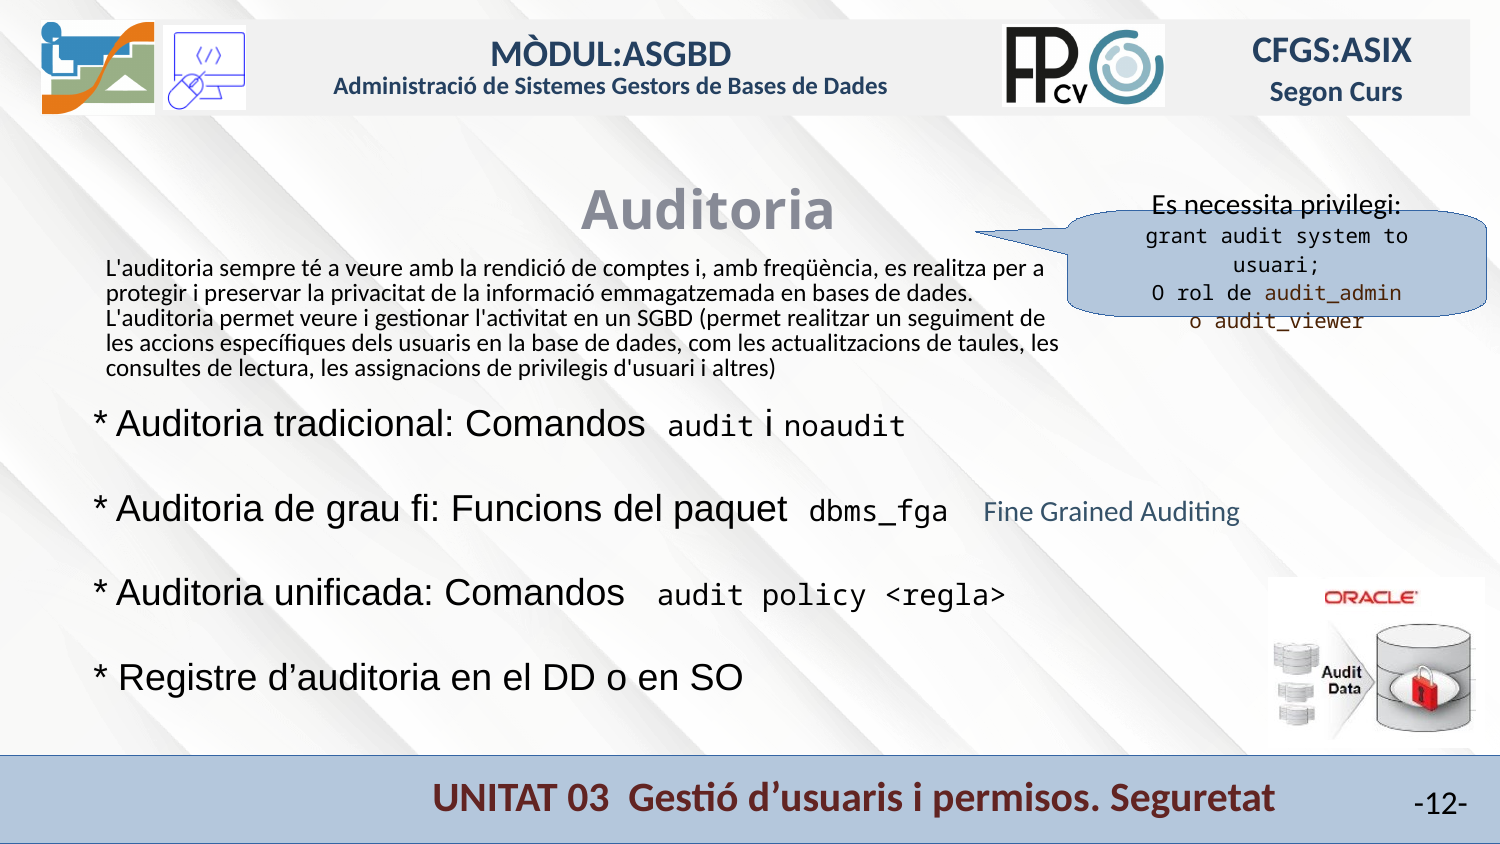

# Auditoria
Es necessita privilegi:
grant audit system to usuari;
O rol de audit_admin
o audit_viewer
L'auditoria sempre té a veure amb la rendició de comptes i, amb freqüència, es realitza per a protegir i preservar la privacitat de la informació emmagatzemada en bases de dades. L'auditoria permet veure i gestionar l'activitat en un SGBD (permet realitzar un seguiment de les accions específiques dels usuaris en la base de dades, com les actualitzacions de taules, les consultes de lectura, les assignacions de privilegis d'usuari i altres)
* Auditoria tradicional: Comandos audit i noaudit
* Auditoria de grau fi: Funcions del paquet dbms_fga Fine Grained Auditing
* Auditoria unificada: Comandos audit policy <regla>
* Registre d’auditoria en el DD o en SO